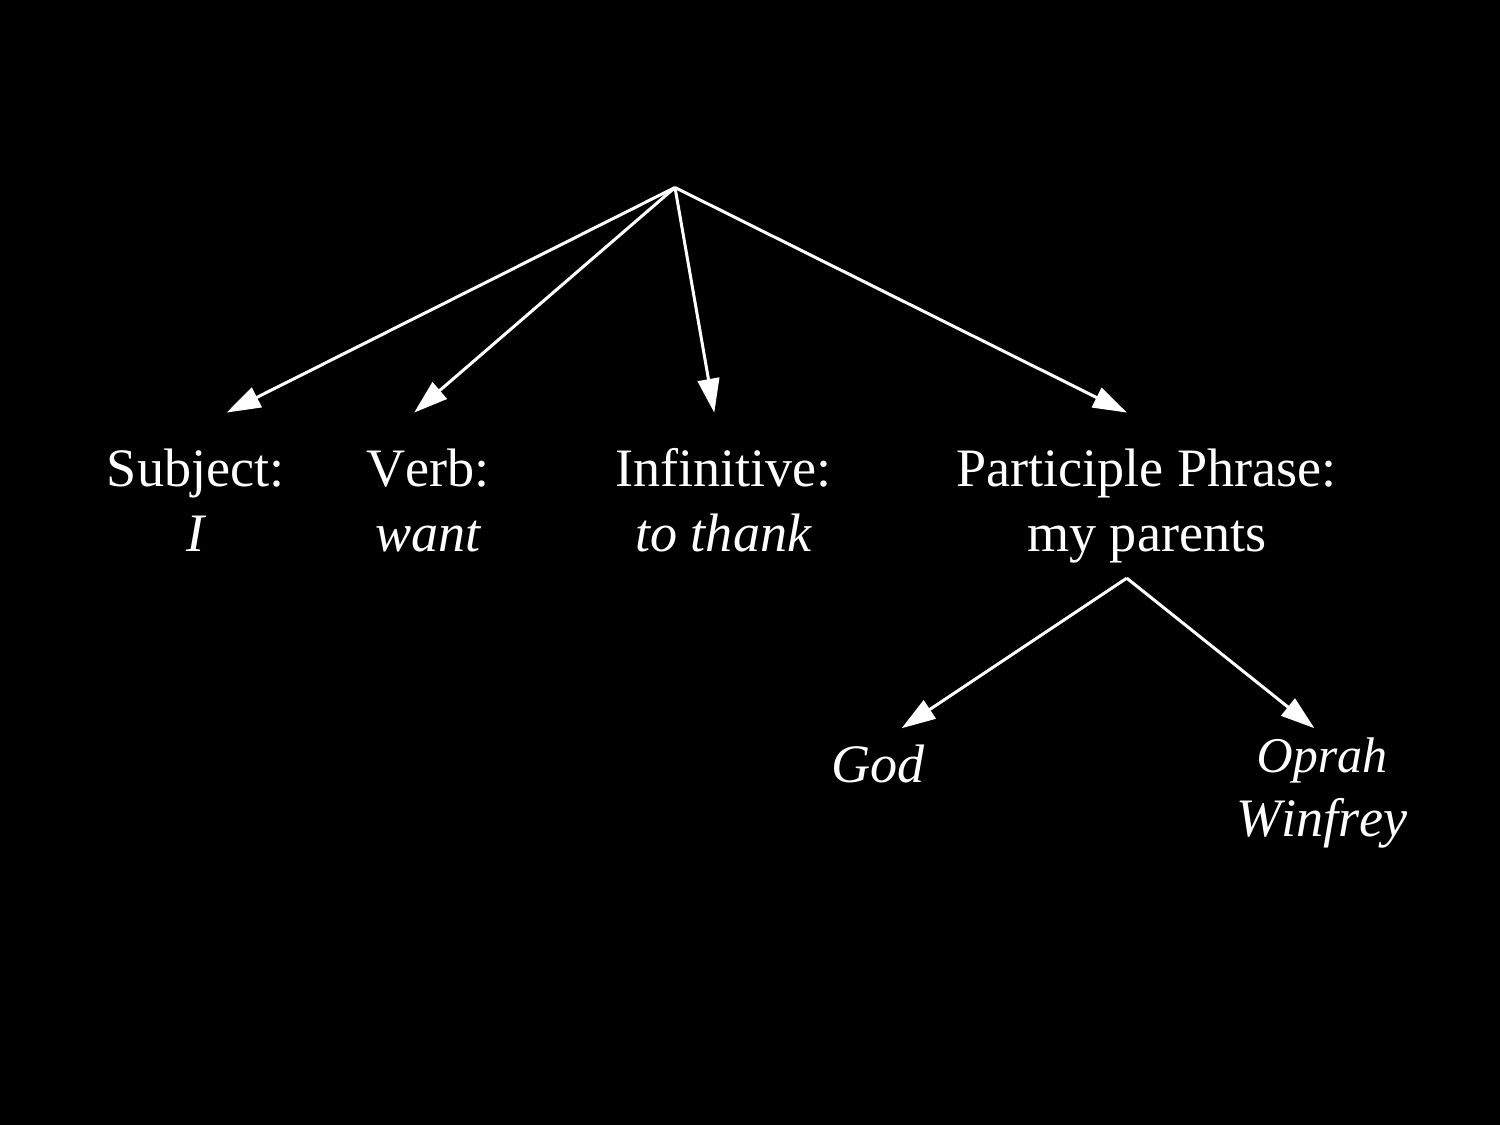

Participle Phrase:
my parents
Subject:
I
Verb:
want
Infinitive:
to thank
Oprah
Winfrey
God